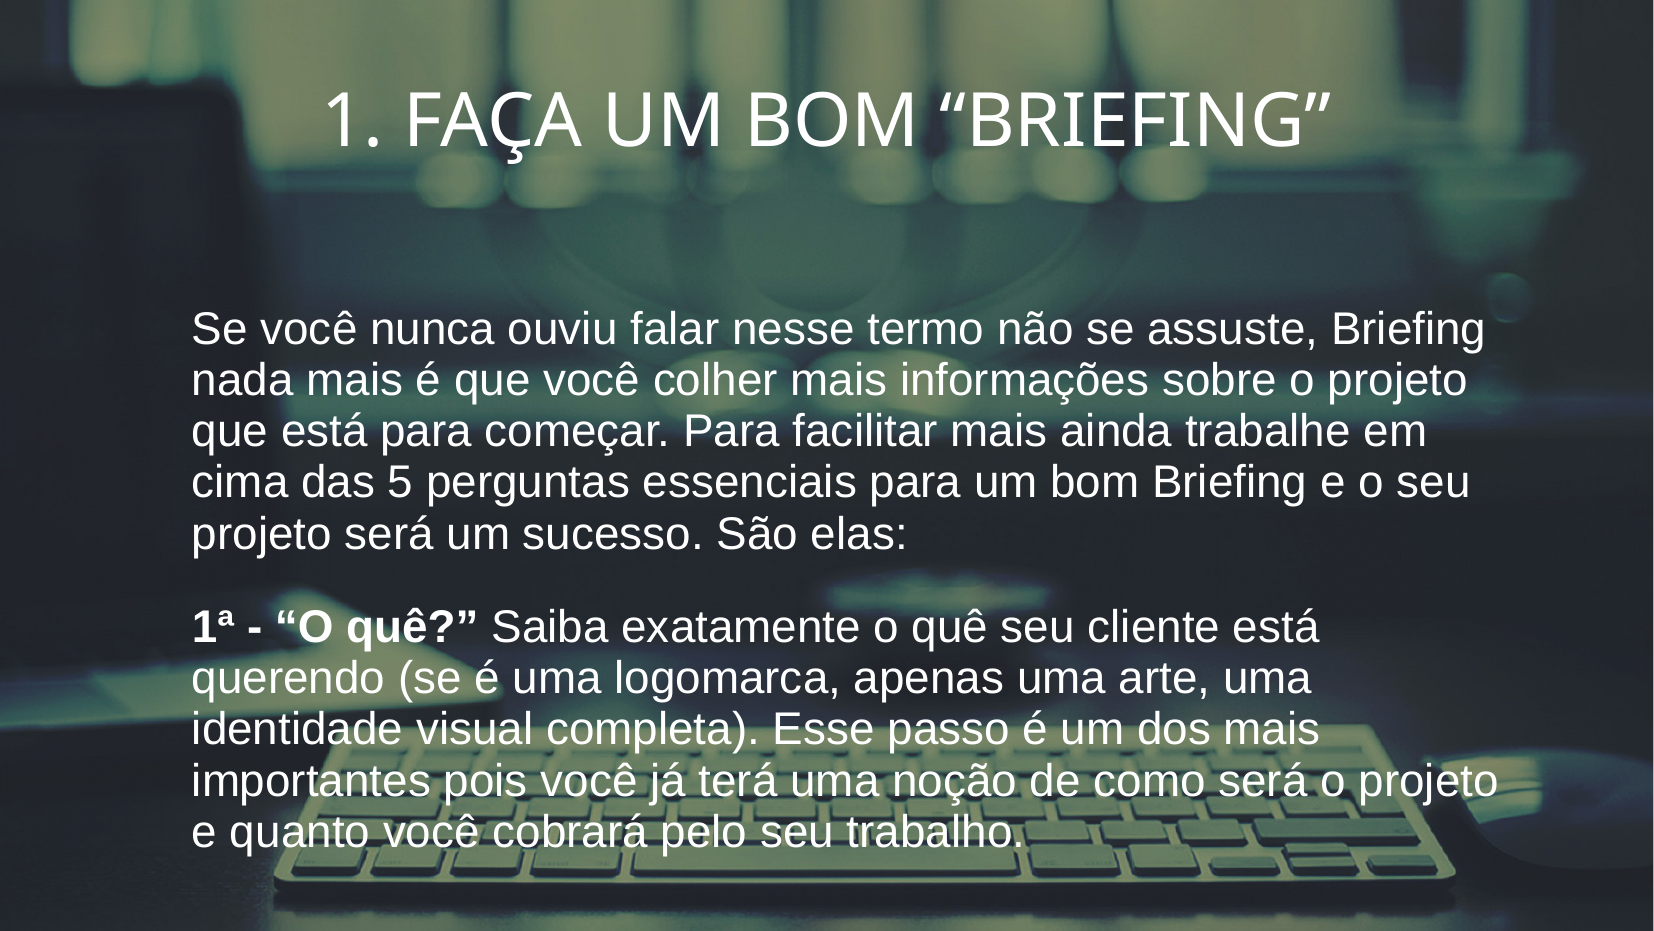

1. FAÇA UM BOM “BRIEFING”
Se você nunca ouviu falar nesse termo não se assuste, Briefing nada mais é que você colher mais informações sobre o projeto que está para começar. Para facilitar mais ainda trabalhe em cima das 5 perguntas essenciais para um bom Briefing e o seu projeto será um sucesso. São elas:
1ª - “O quê?” Saiba exatamente o quê seu cliente está querendo (se é uma logomarca, apenas uma arte, uma identidade visual completa). Esse passo é um dos mais importantes pois você já terá uma noção de como será o projeto e quanto você cobrará pelo seu trabalho.